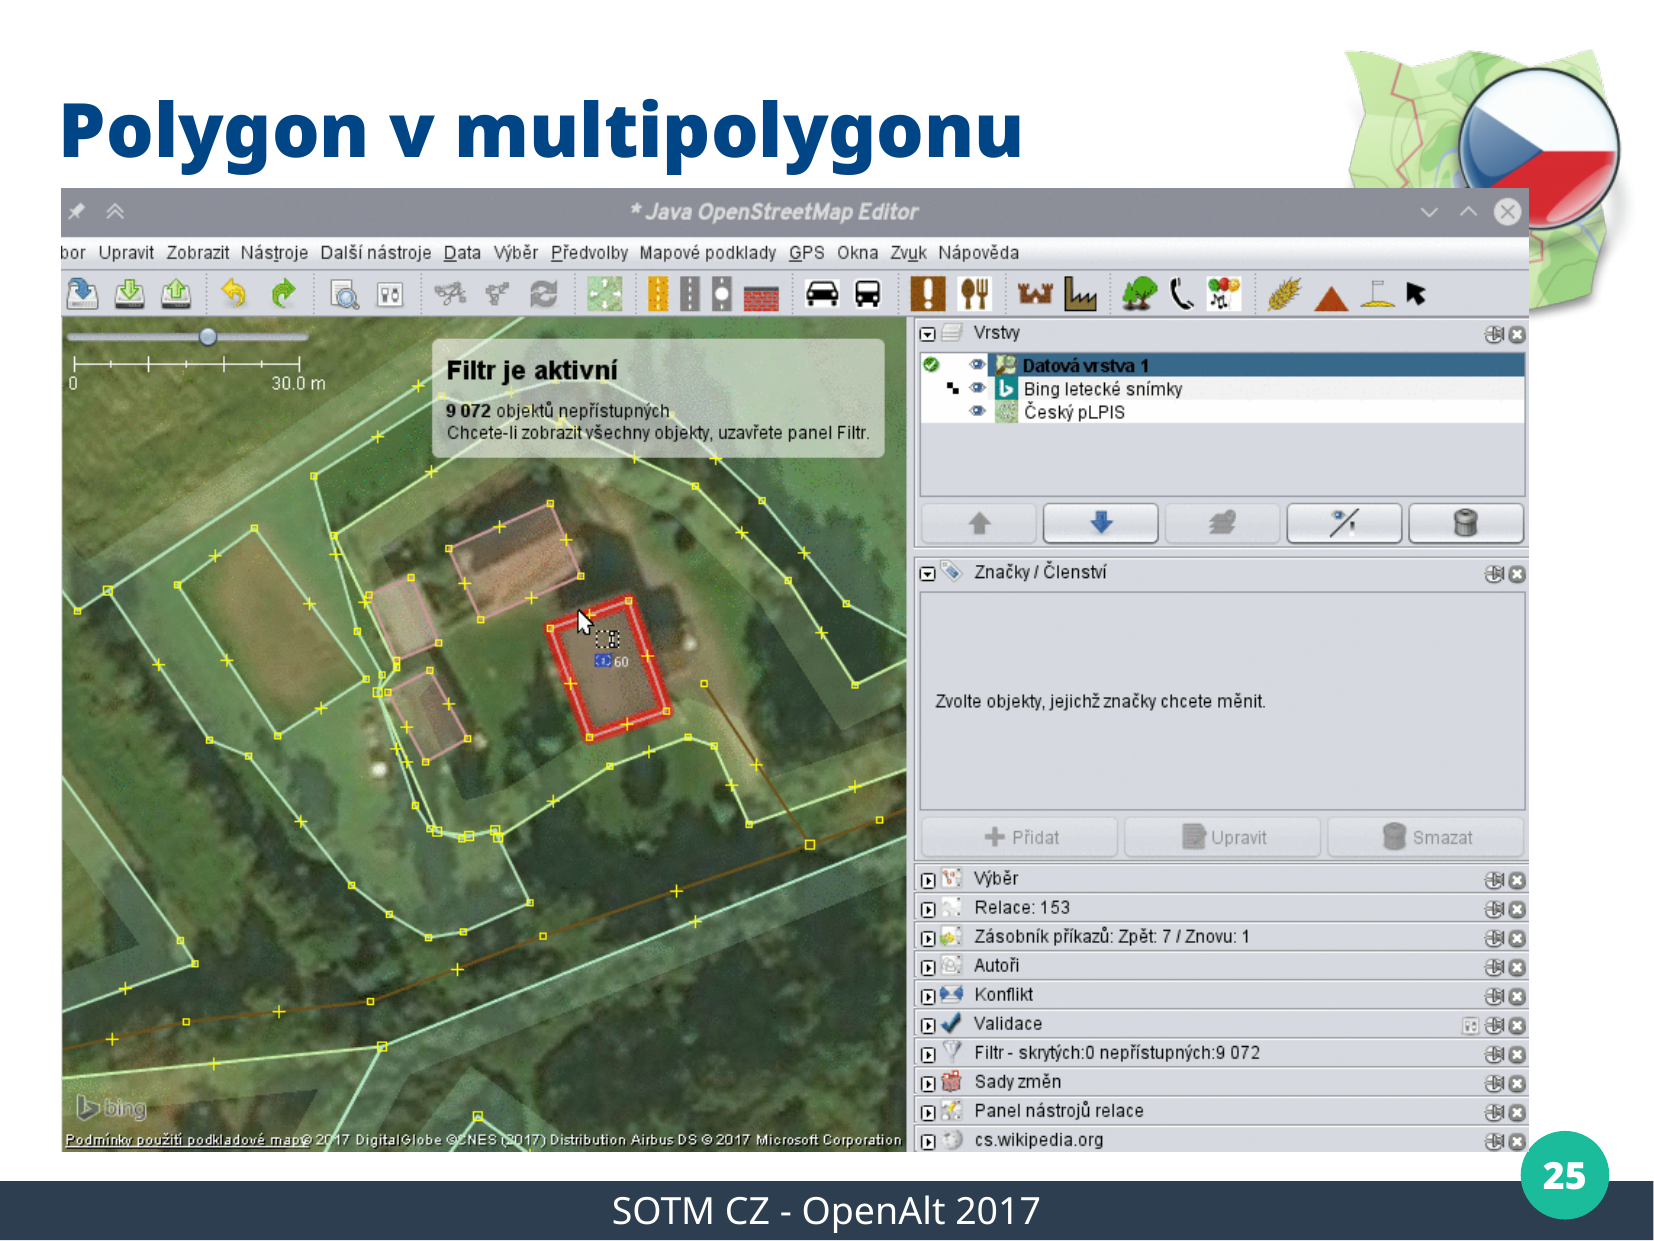

# Polygon v multipolygonu
25
SOTM CZ - OpenAlt 2017